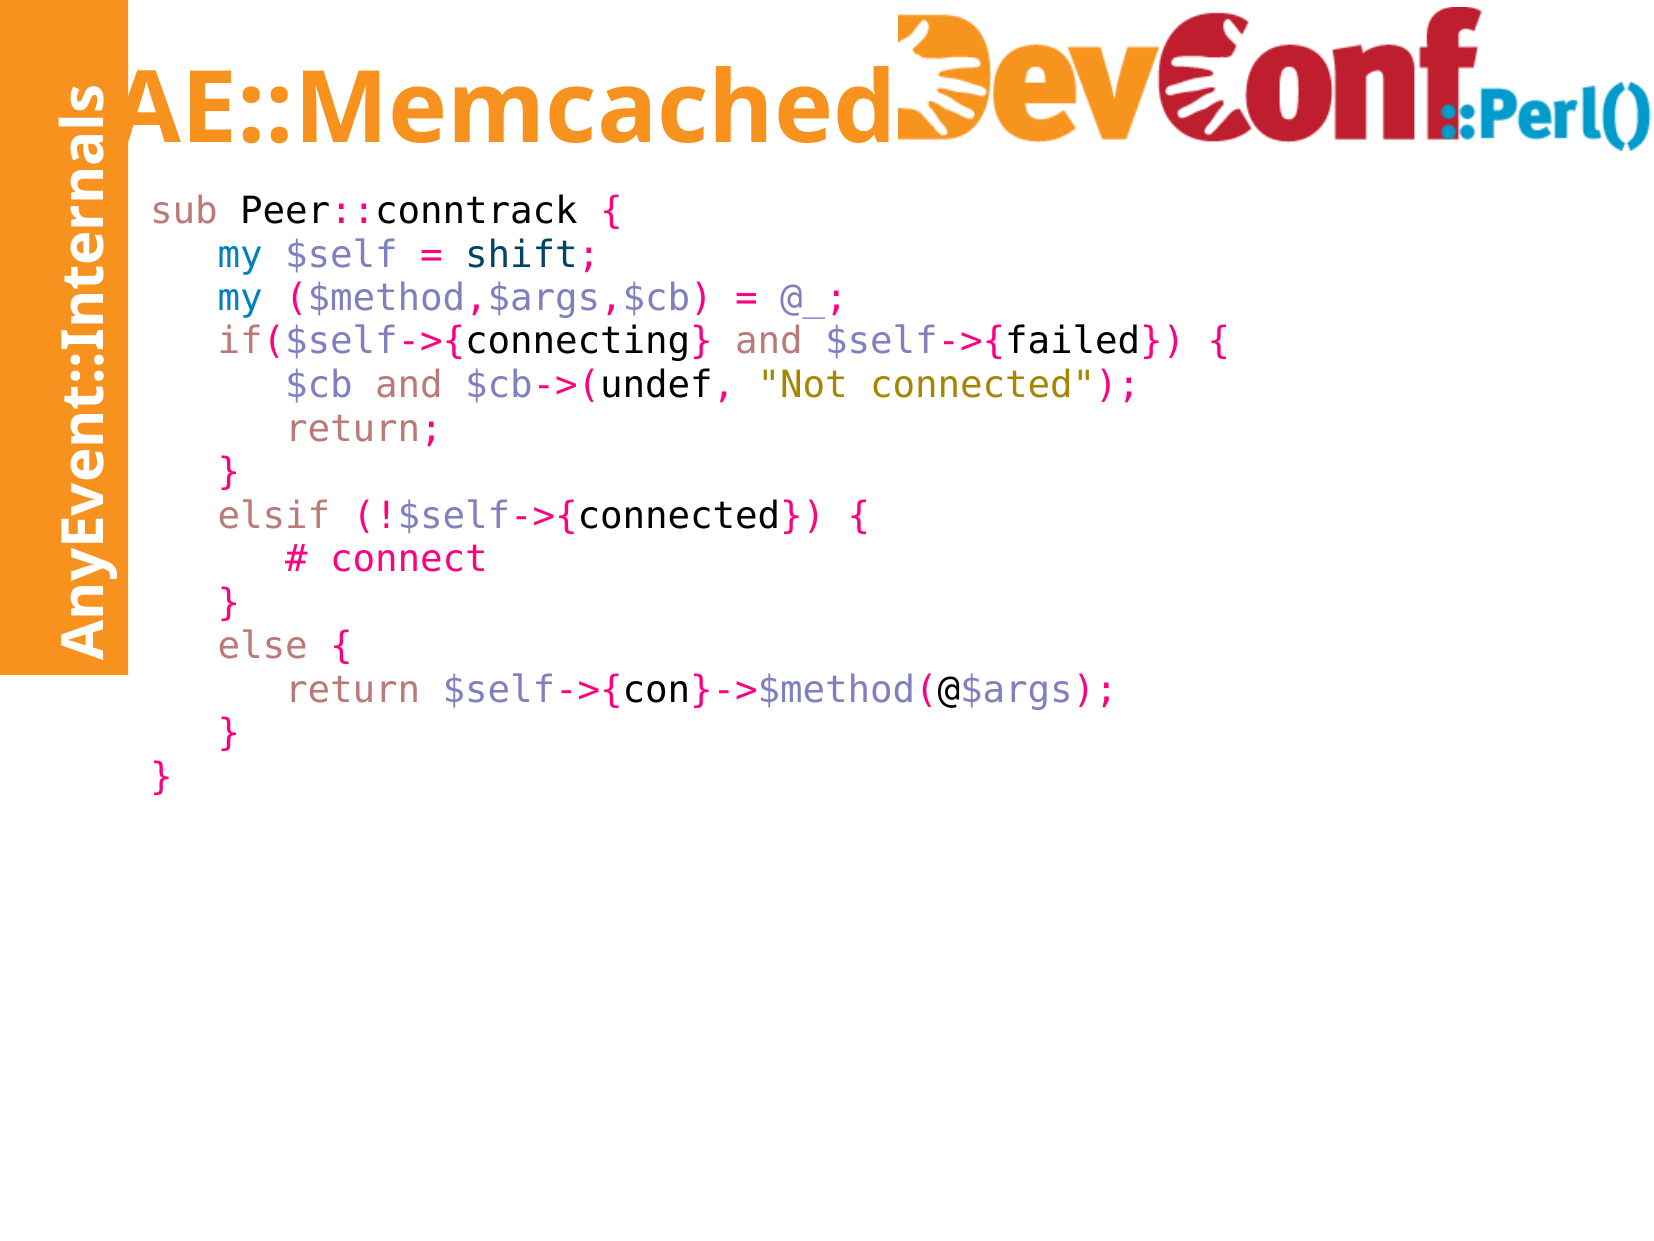

# AE::Memcached
sub Peer::conntrack {
 my $self = shift;
 my ($method,$args,$cb) = @_;
 if($self->{connecting} and $self->{failed}) {
 $cb and $cb->(undef, "Not connected");
 return;
 }
 elsif (!$self->{connected}) {
 # connect
 }
 else {
 return $self->{con}->$method(@$args);
 }
}
 AnyEvent::Internals